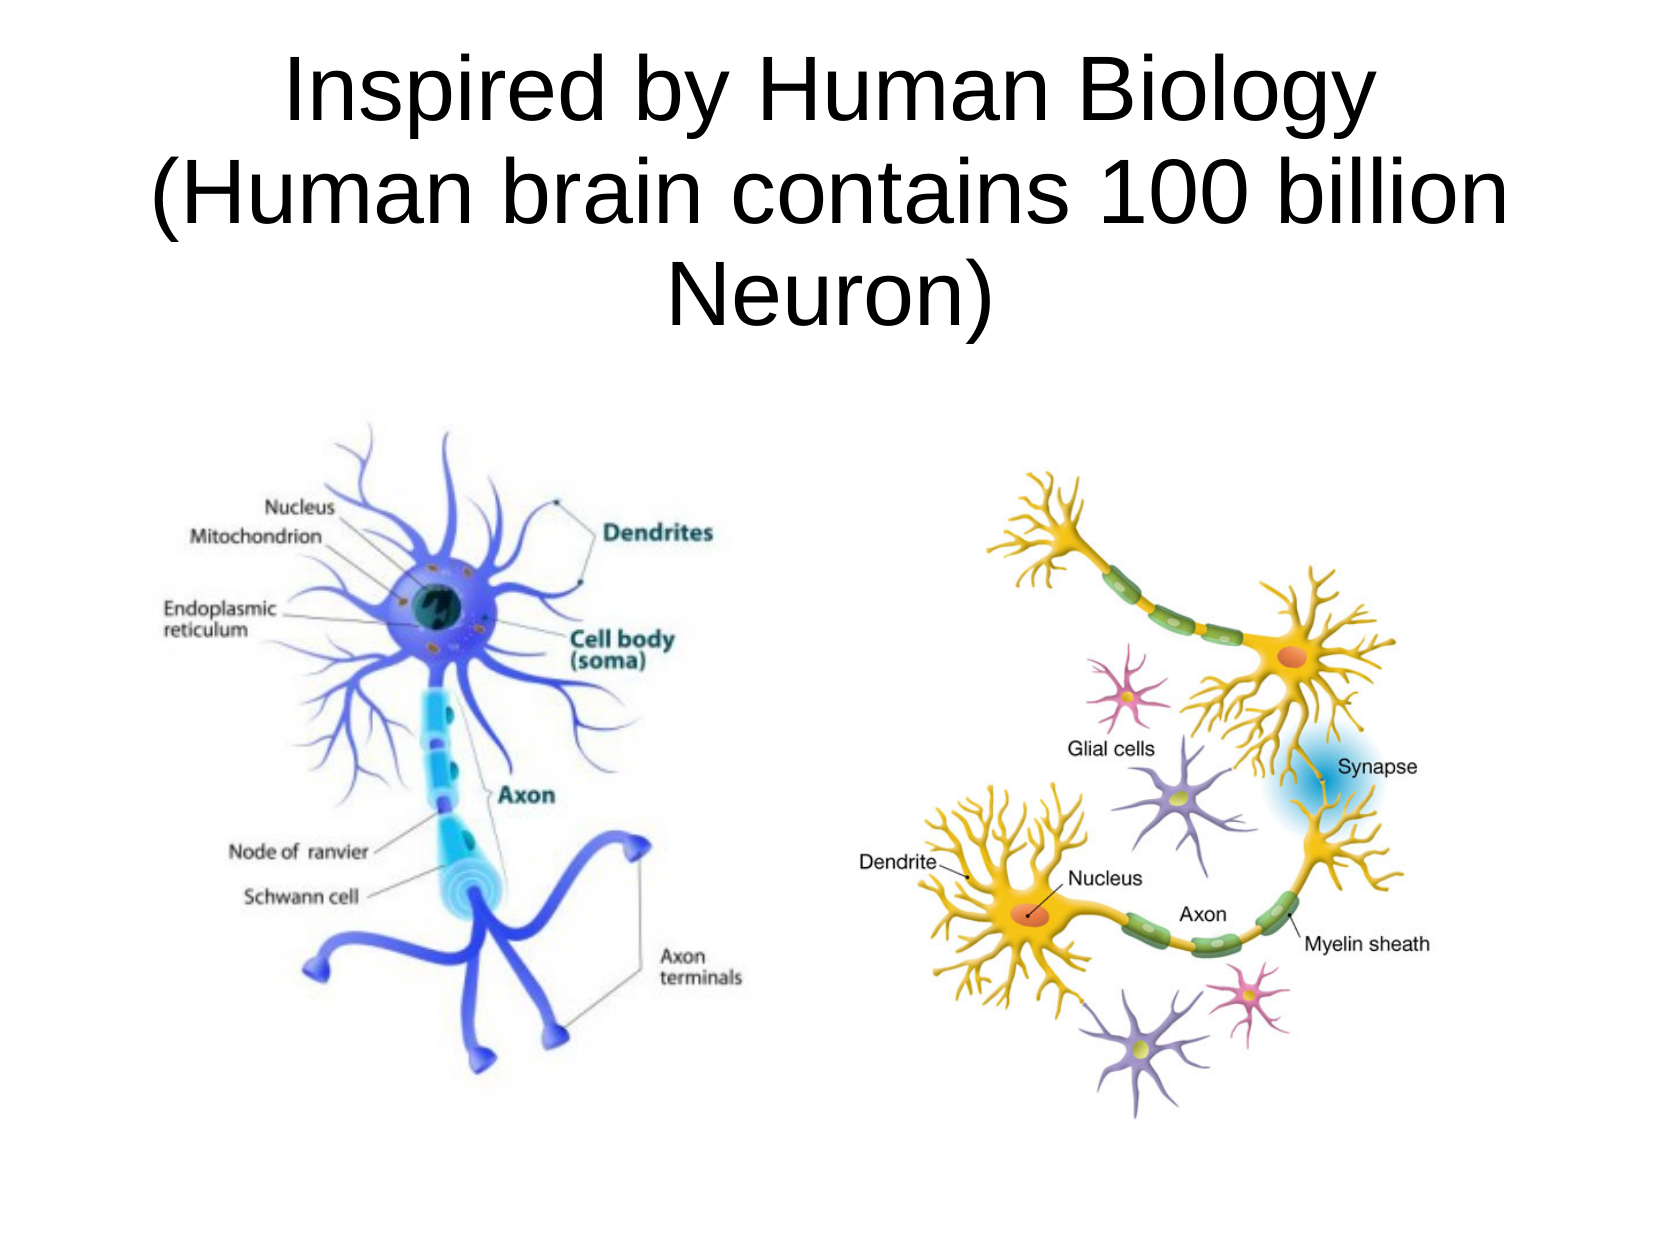

# Inspired by Human Biology (Human brain contains 100 billion Neuron)